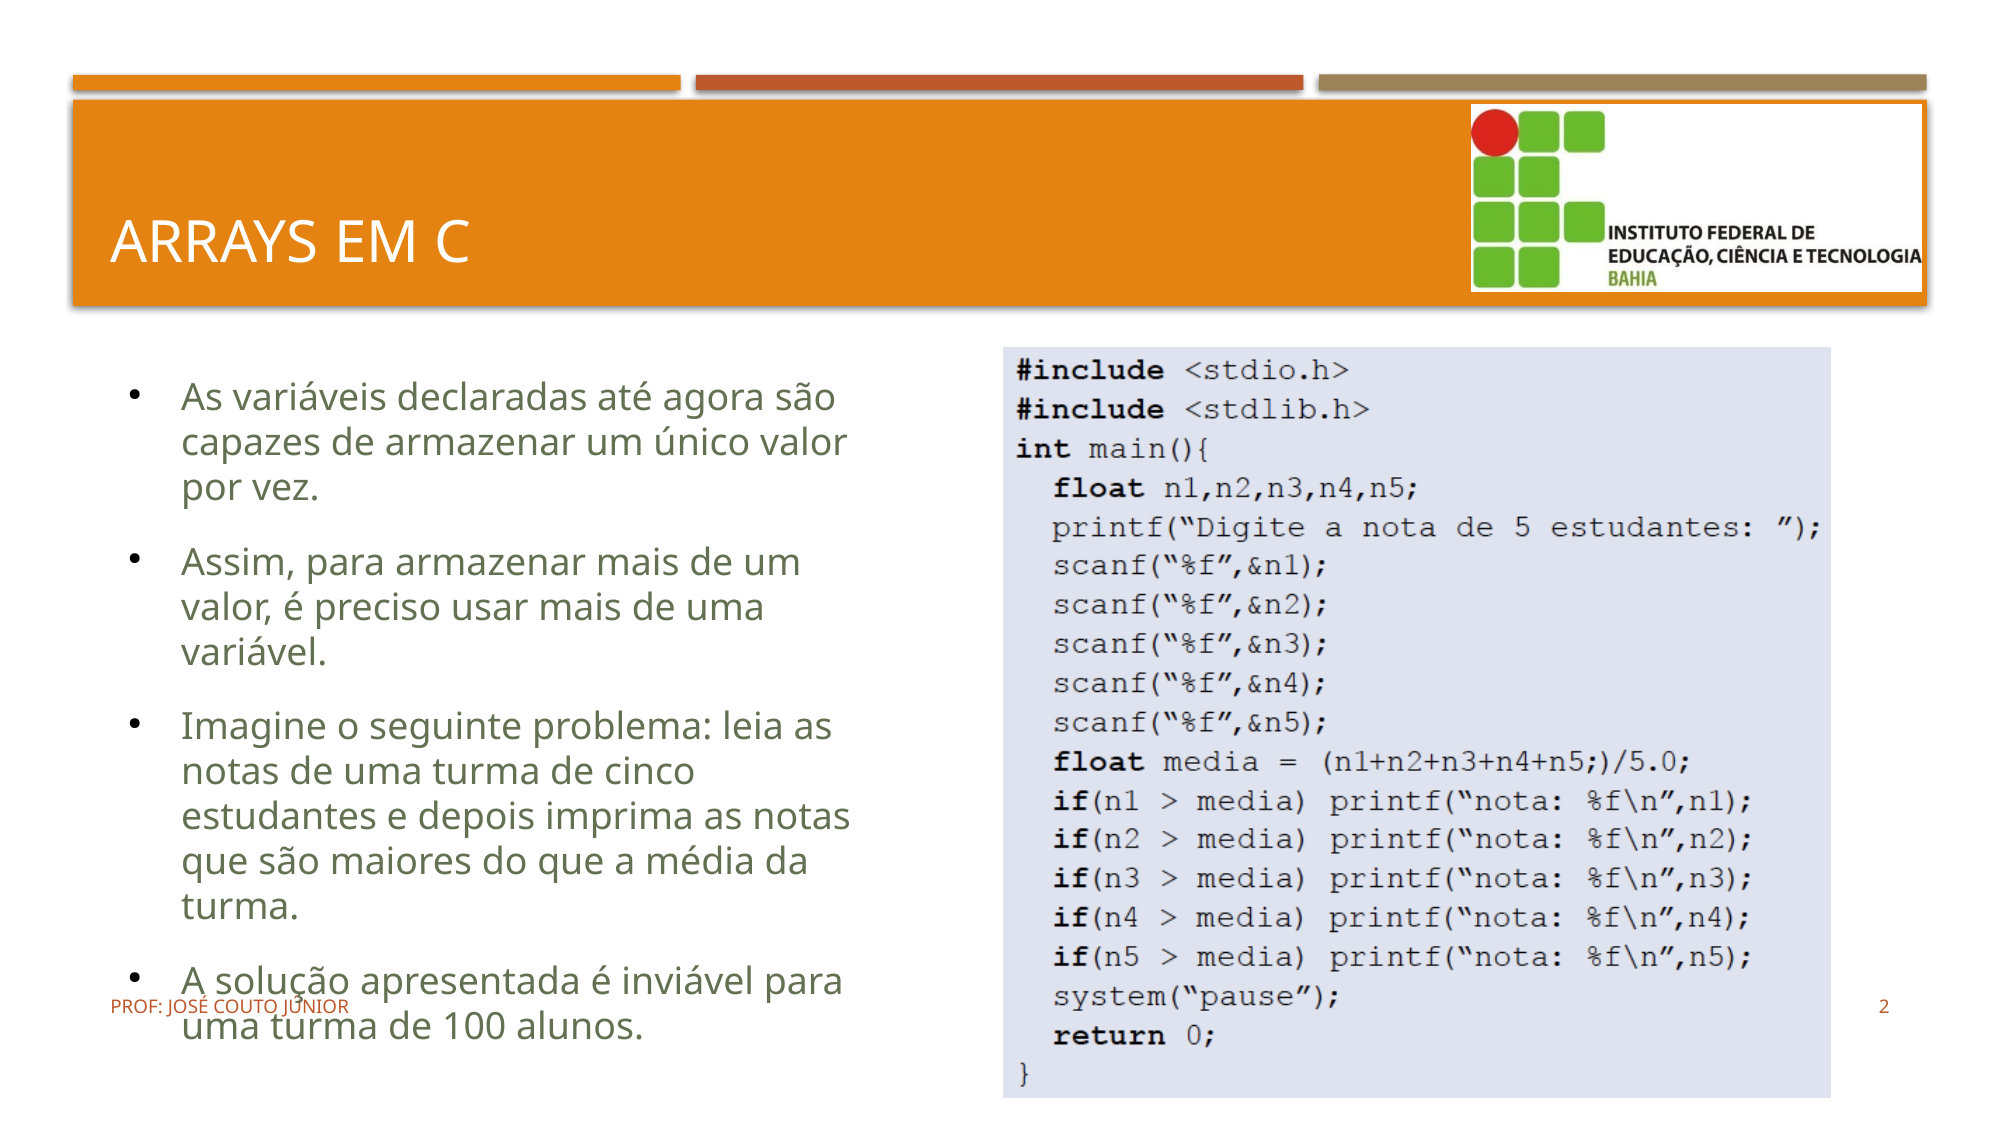

# Arrays em C
As variáveis declaradas até agora são capazes de armazenar um único valor por vez.
Assim, para armazenar mais de um valor, é preciso usar mais de uma variável.
Imagine o seguinte problema: leia as notas de uma turma de cinco estudantes e depois imprima as notas que são maiores do que a média da turma.
A solução apresentada é inviável para uma turma de 100 alunos.
Prof: José Couto Júnior
2